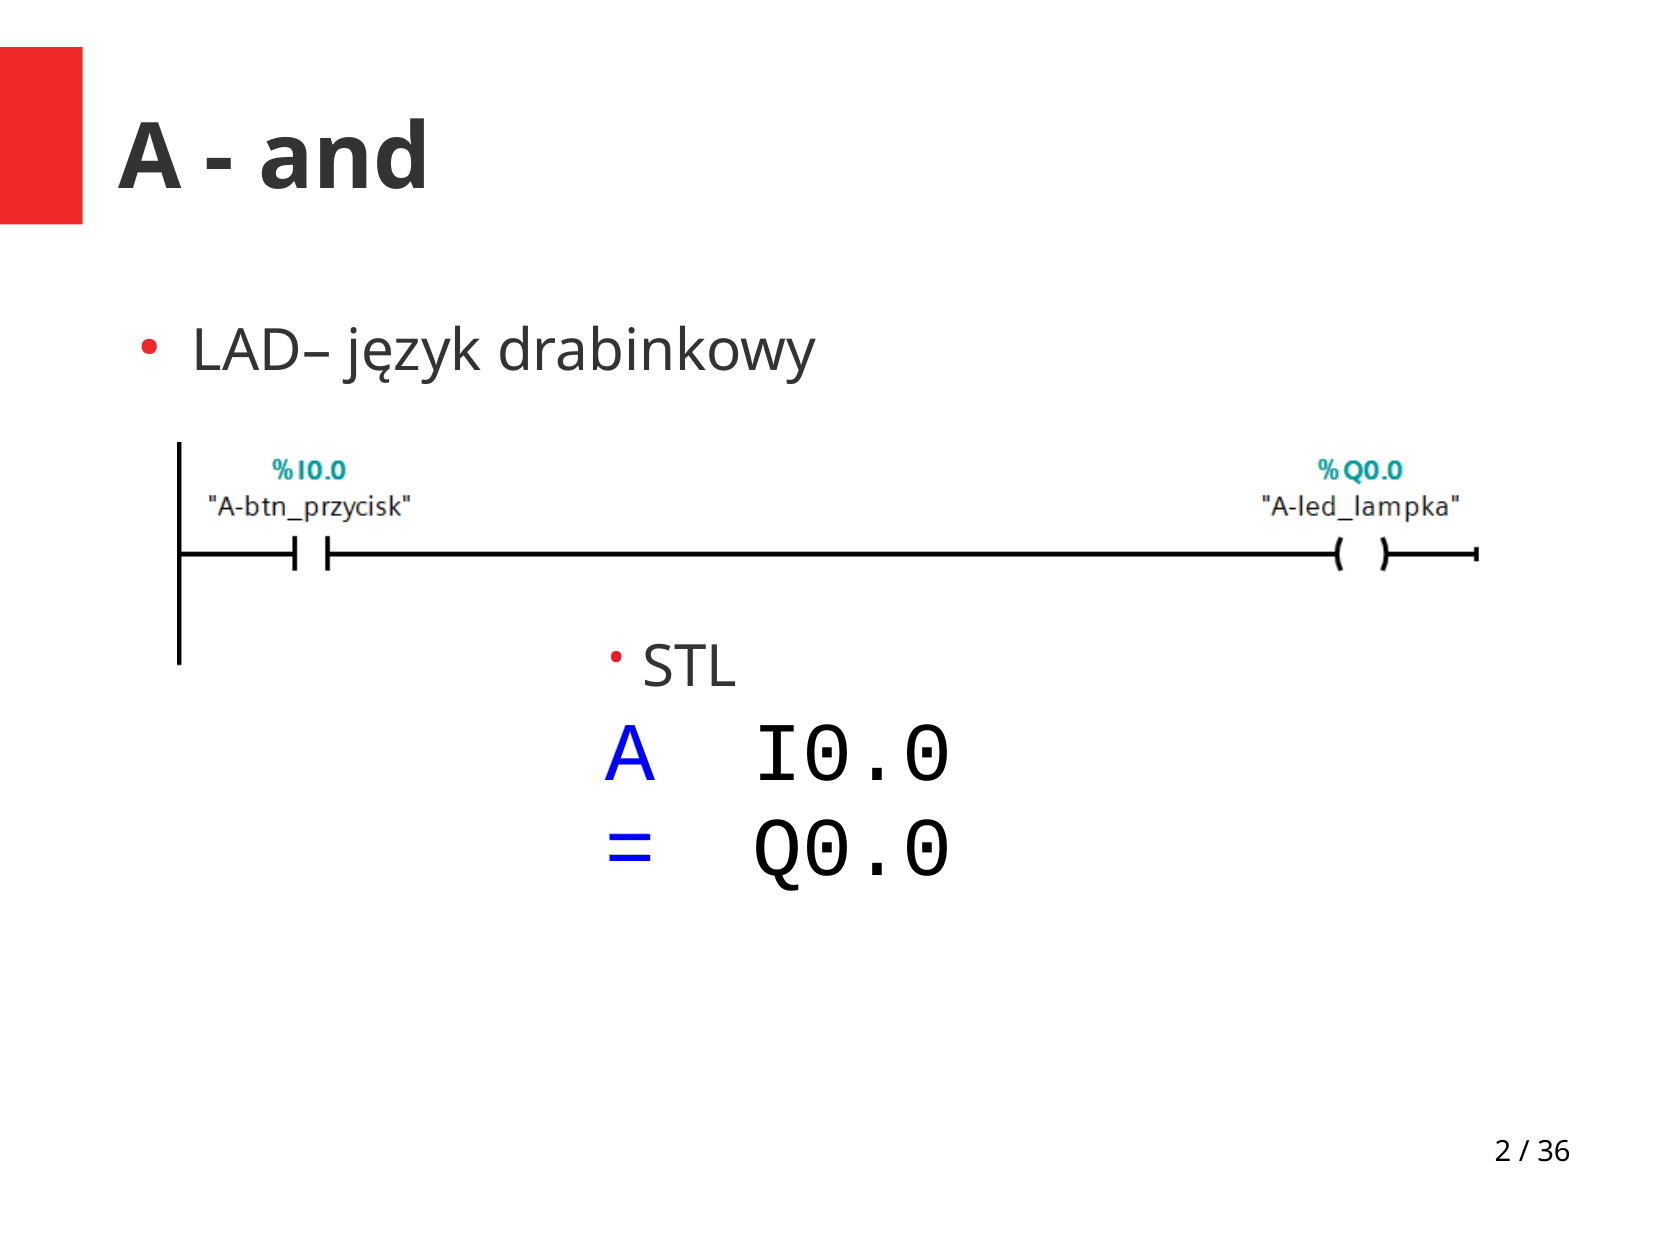

# A - and
LAD– język drabinkowy
· STL
A		I0.0
=		Q0.0
2